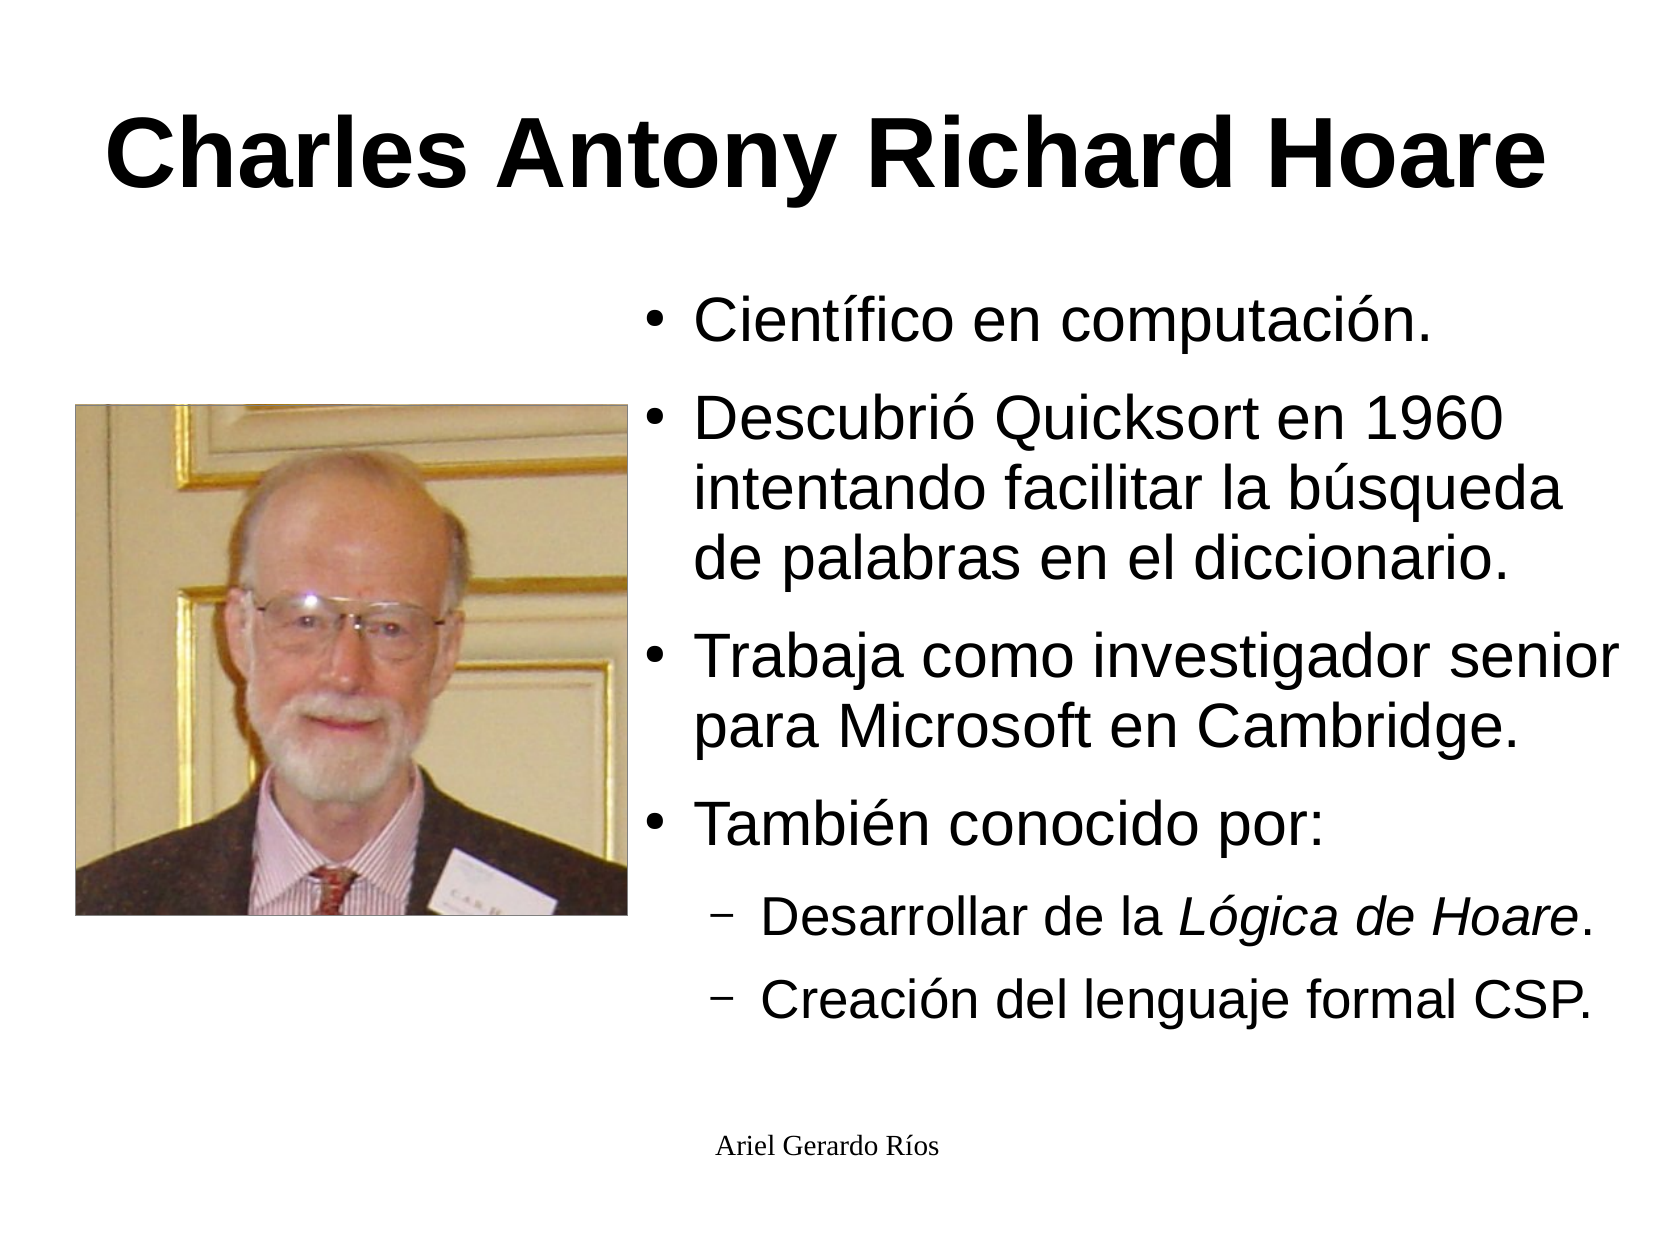

# Charles Antony Richard Hoare
Científico en computación.
Descubrió Quicksort en 1960 intentando facilitar la búsqueda de palabras en el diccionario.
Trabaja como investigador senior para Microsoft en Cambridge.
También conocido por:
Desarrollar de la Lógica de Hoare.
Creación del lenguaje formal CSP.
Ariel Gerardo Ríos